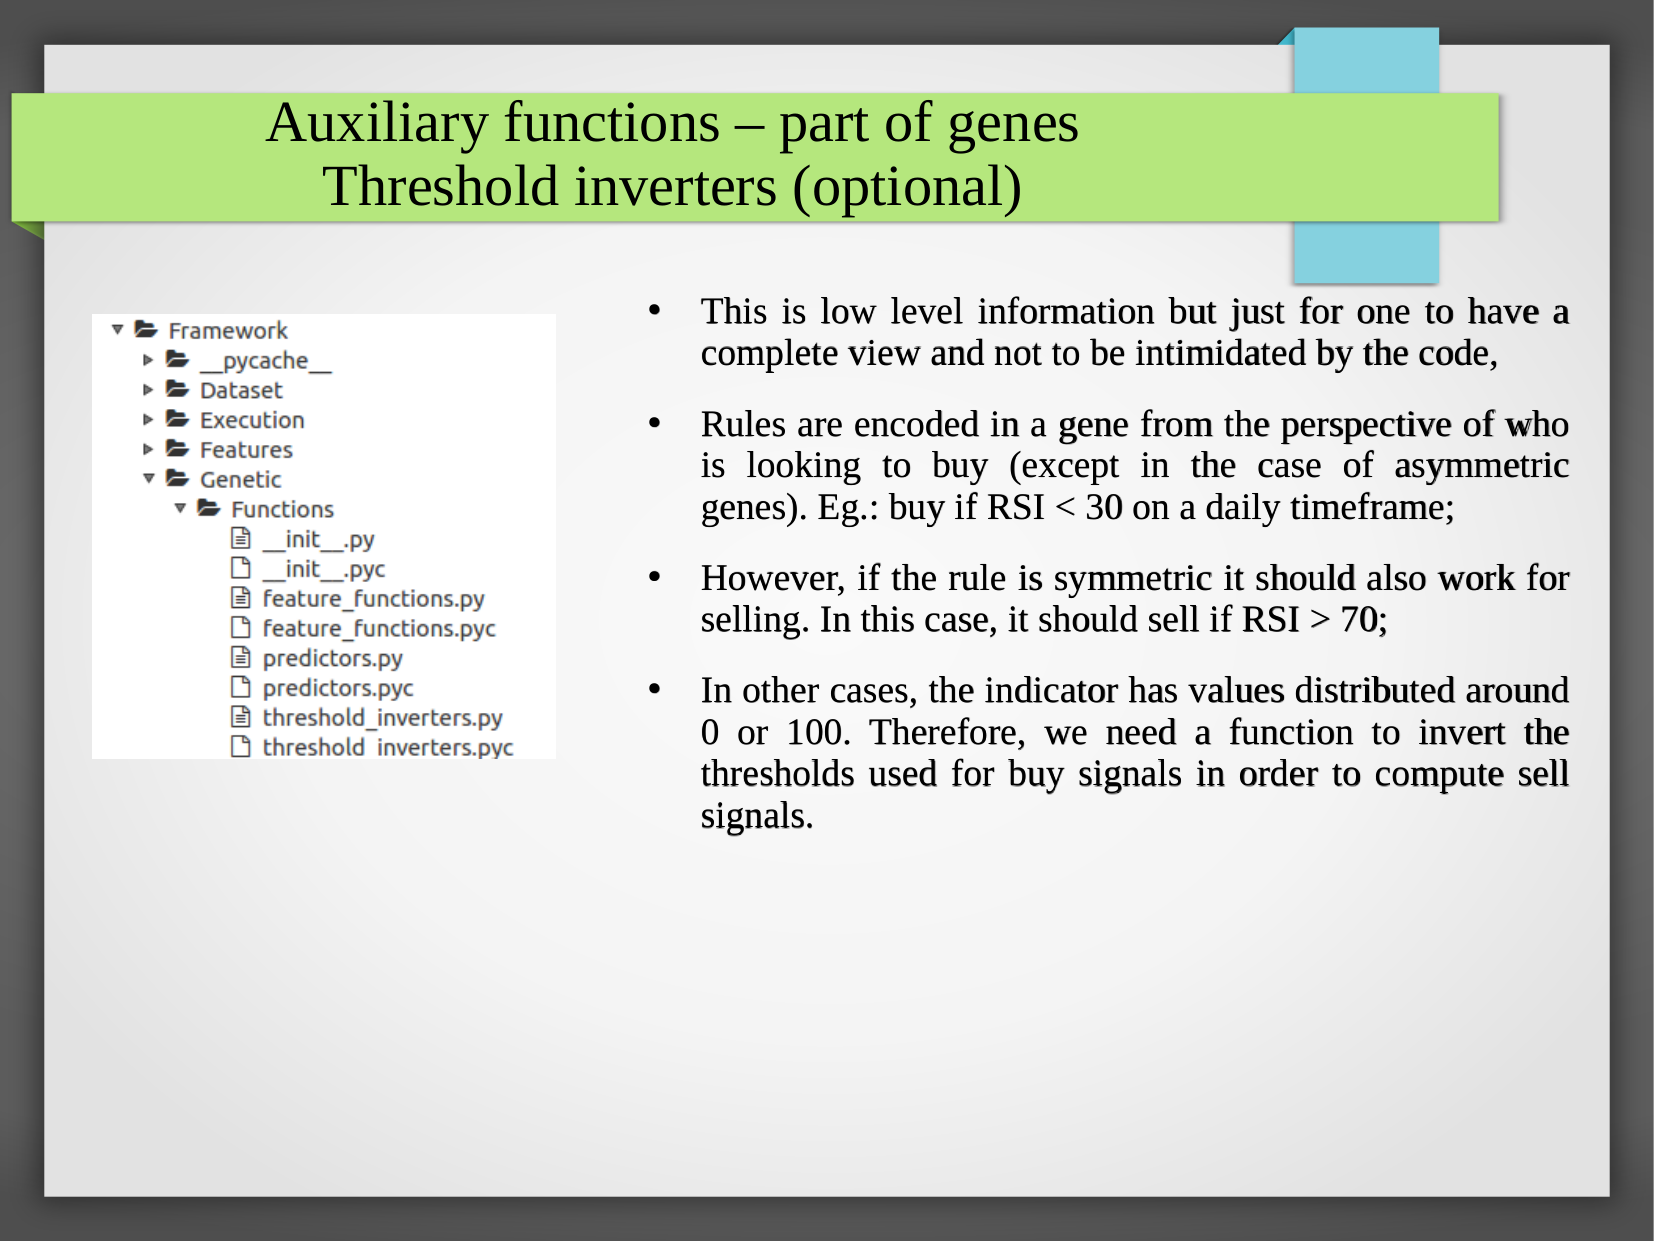

# Auxiliary functions – part of genes Threshold inverters (optional)
This is low level information but just for one to have a complete view and not to be intimidated by the code,
Rules are encoded in a gene from the perspective of who is looking to buy (except in the case of asymmetric genes). Eg.: buy if RSI < 30 on a daily timeframe;
However, if the rule is symmetric it should also work for selling. In this case, it should sell if RSI > 70;
In other cases, the indicator has values distributed around 0 or 100. Therefore, we need a function to invert the thresholds used for buy signals in order to compute sell signals.